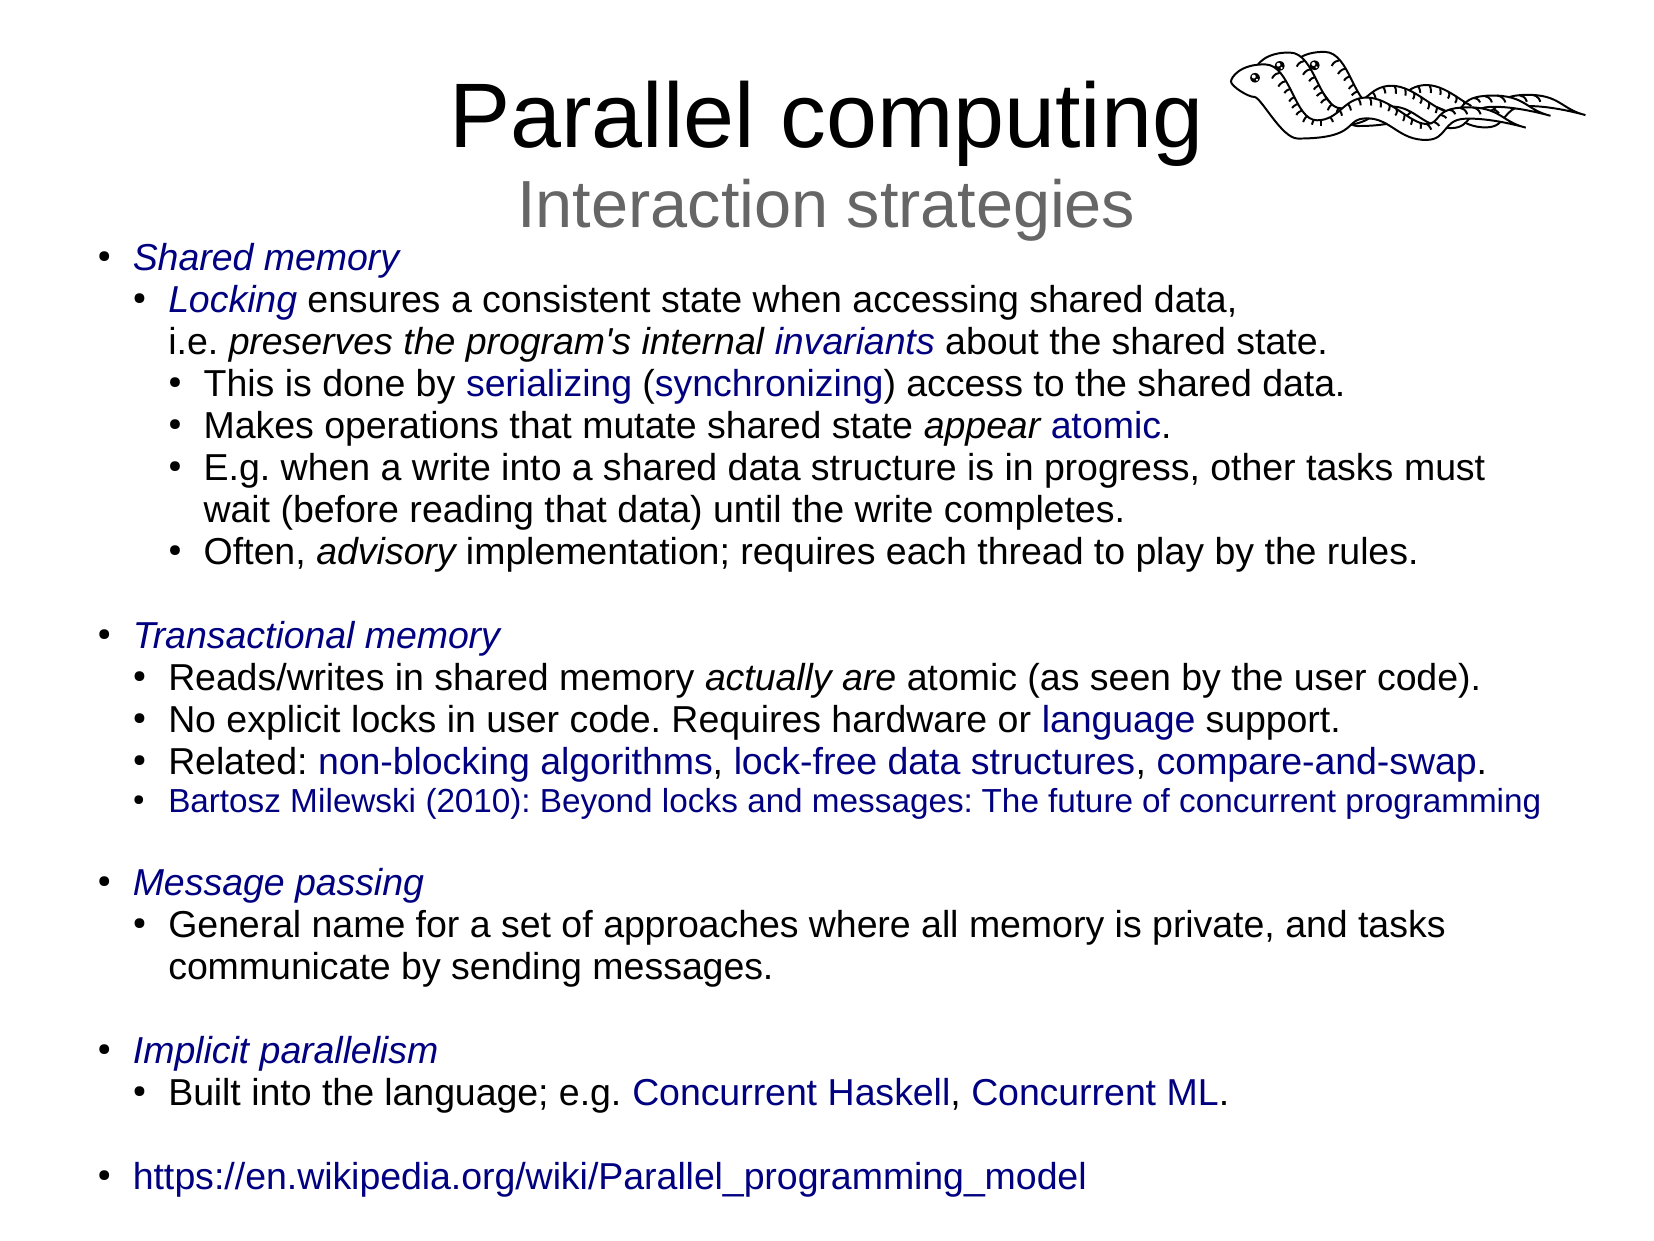

# Parallel computing Interaction strategies
Shared memory
Locking ensures a consistent state when accessing shared data,
i.e. preserves the program's internal invariants about the shared state.
This is done by serializing (synchronizing) access to the shared data.
Makes operations that mutate shared state appear atomic.
E.g. when a write into a shared data structure is in progress, other tasks must wait (before reading that data) until the write completes.
Often, advisory implementation; requires each thread to play by the rules.
Transactional memory
Reads/writes in shared memory actually are atomic (as seen by the user code).
No explicit locks in user code. Requires hardware or language support.
Related: non-blocking algorithms, lock-free data structures, compare-and-swap.
Bartosz Milewski (2010): Beyond locks and messages: The future of concurrent programming
Message passing
General name for a set of approaches where all memory is private, and tasks communicate by sending messages.
Implicit parallelism
Built into the language; e.g. Concurrent Haskell, Concurrent ML.
https://en.wikipedia.org/wiki/Parallel_programming_model